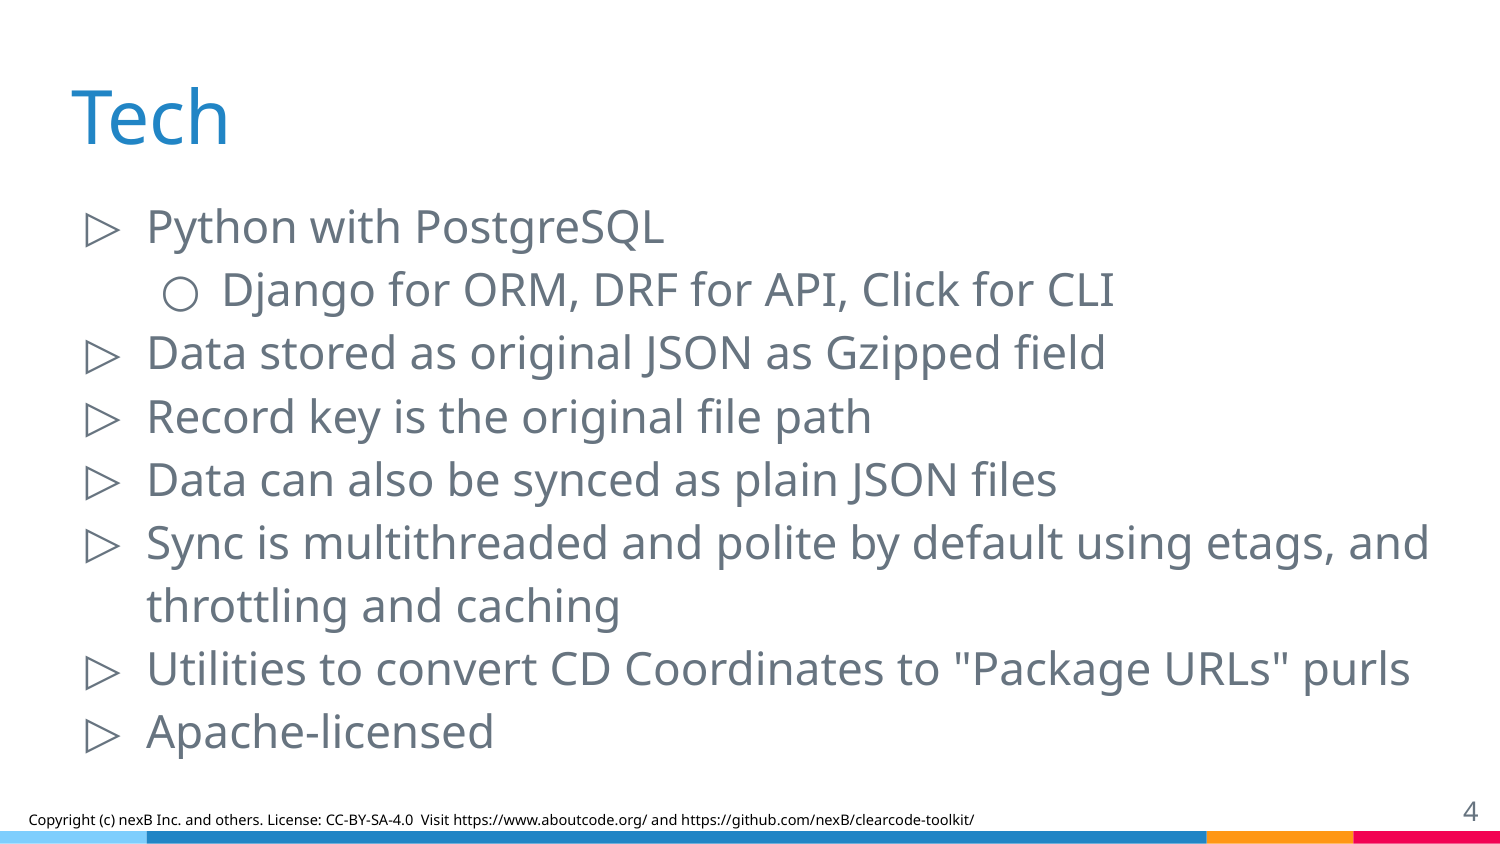

# Tech
Python with PostgreSQL
Django for ORM, DRF for API, Click for CLI
Data stored as original JSON as Gzipped field
Record key is the original file path
Data can also be synced as plain JSON files
Sync is multithreaded and polite by default using etags, and throttling and caching
Utilities to convert CD Coordinates to "Package URLs" purls
Apache-licensed